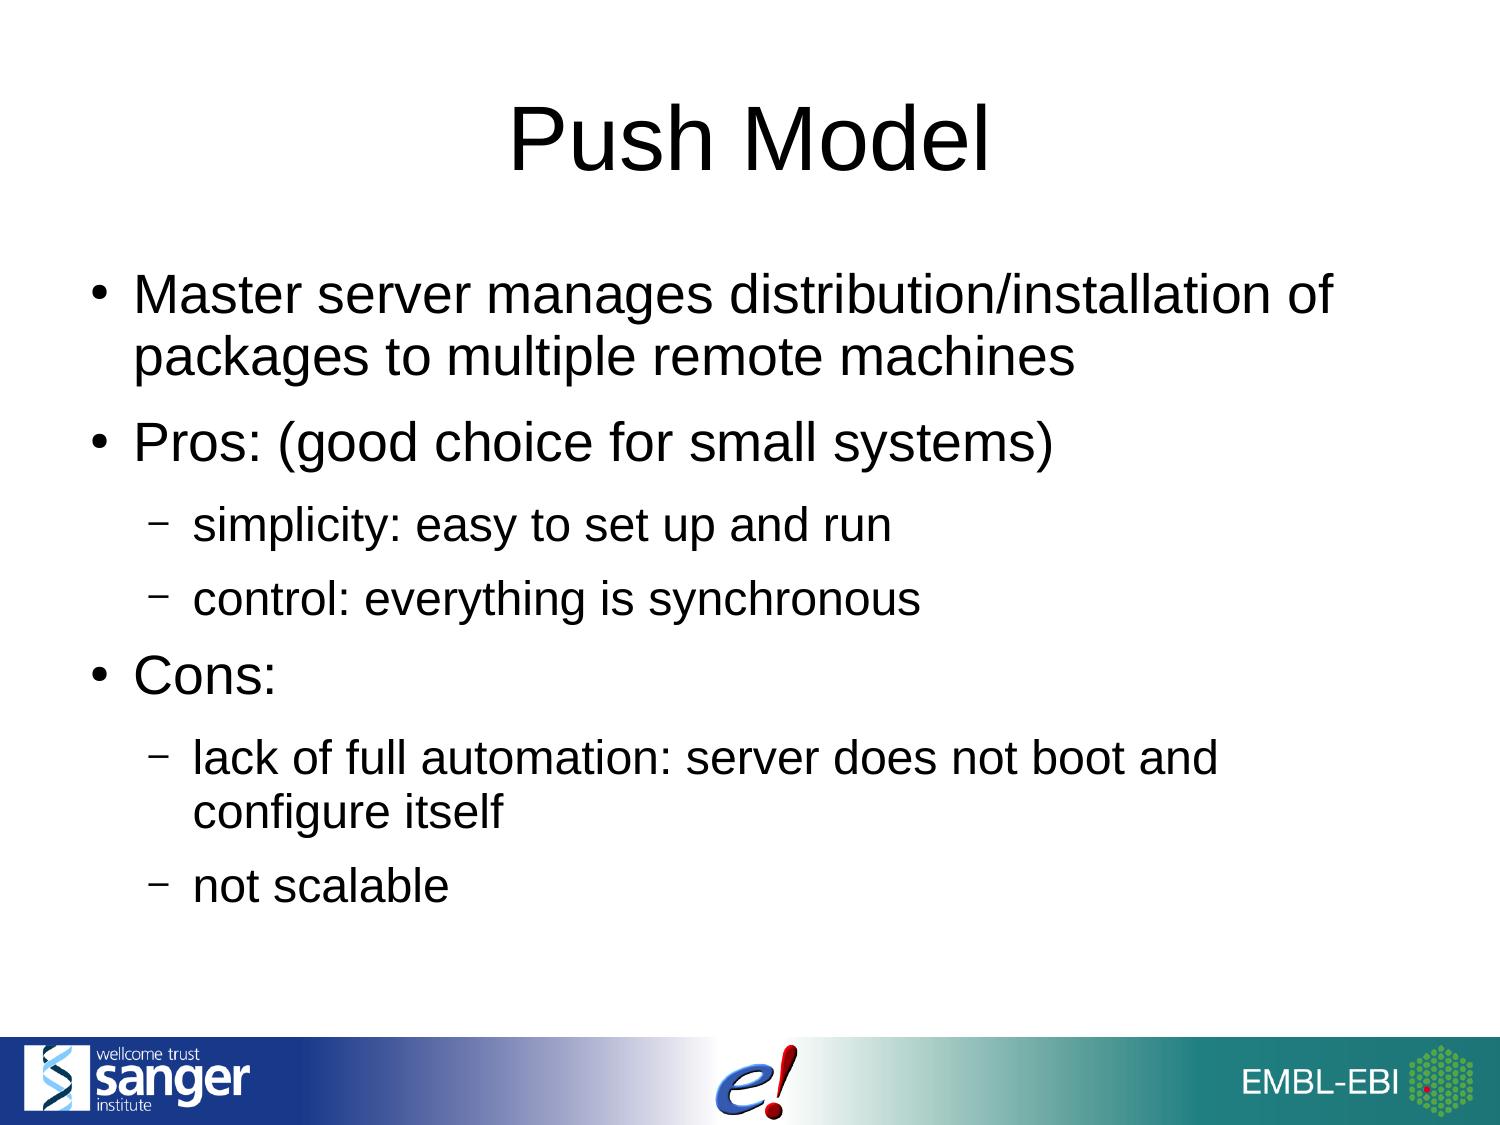

# Push Model
Master server manages distribution/installation of packages to multiple remote machines
Pros: (good choice for small systems)
simplicity: easy to set up and run
control: everything is synchronous
Cons:
lack of full automation: server does not boot and configure itself
not scalable